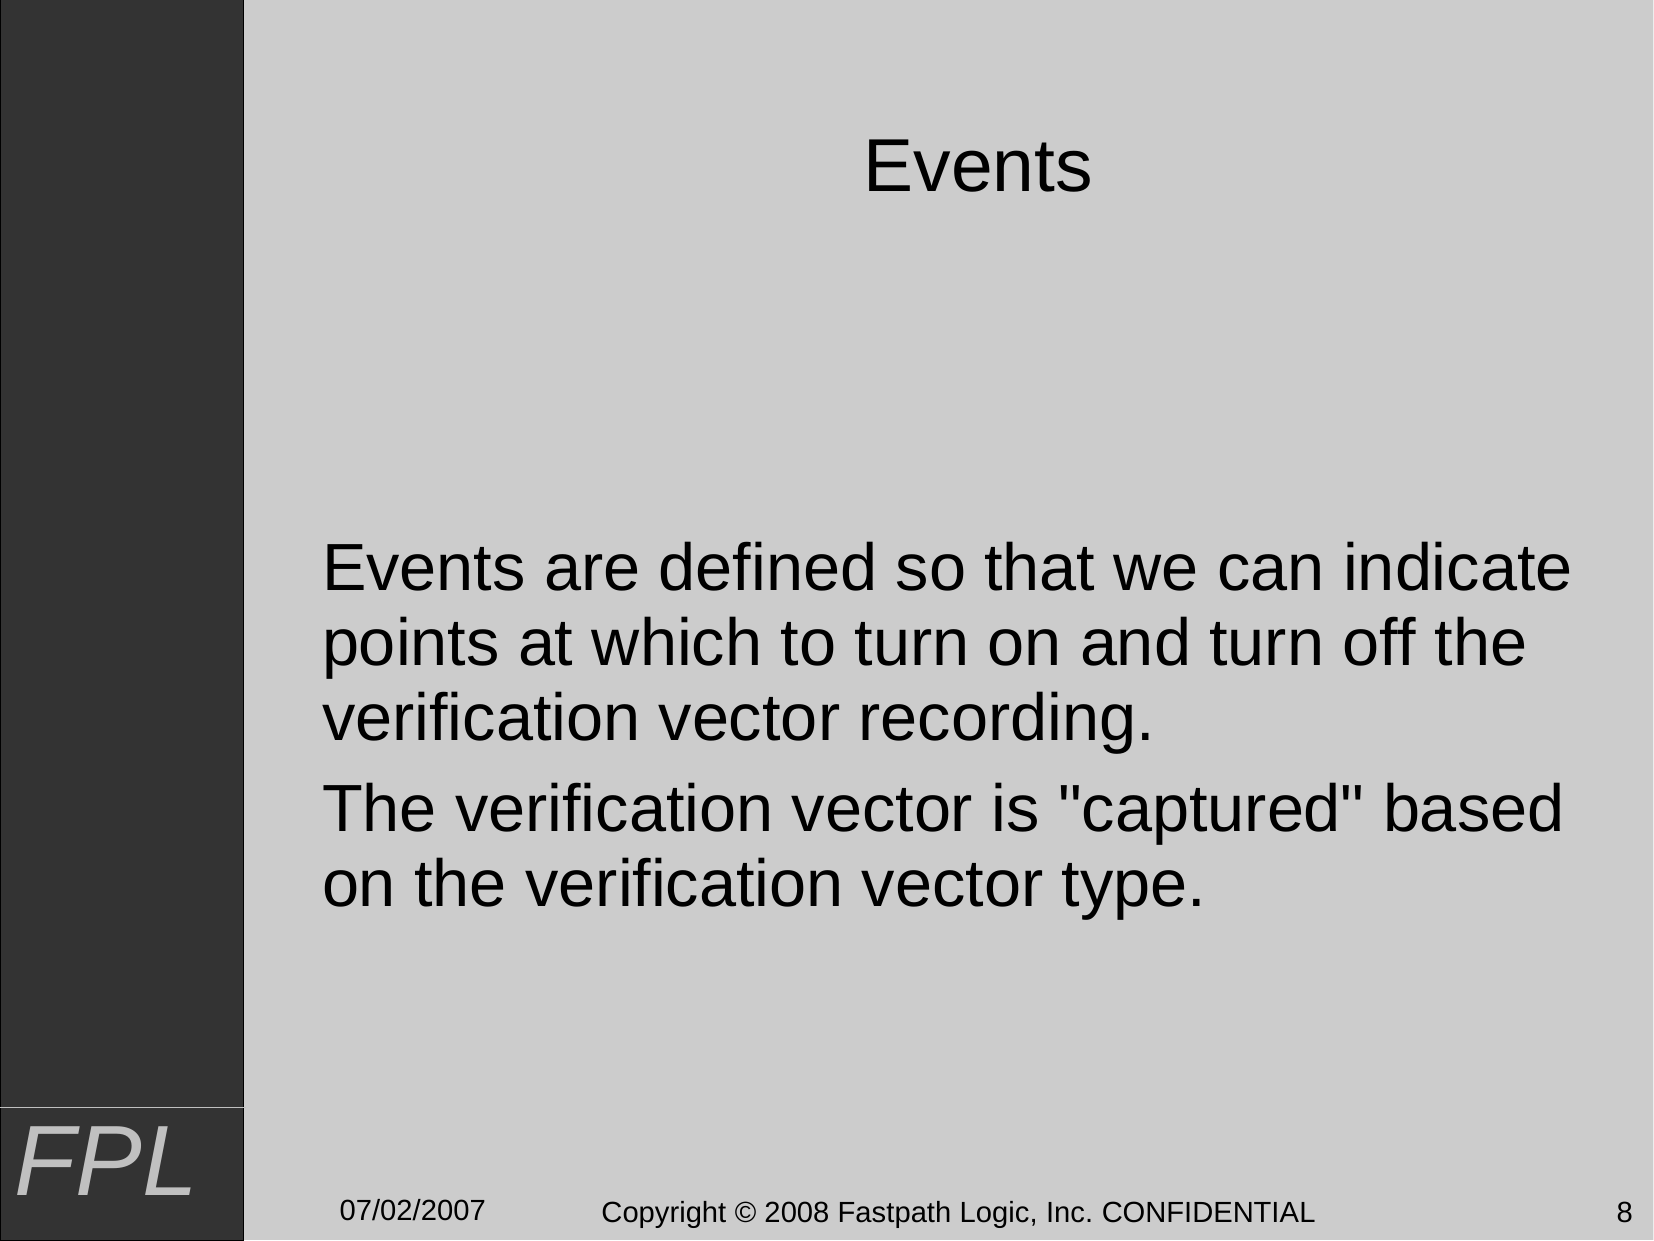

# Events
Events are defined so that we can indicate points at which to turn on and turn off the verification vector recording.
The verification vector is "captured" based on the verification vector type.
07/02/2007
8
© 2007 FASTPATH LOGIC INC.